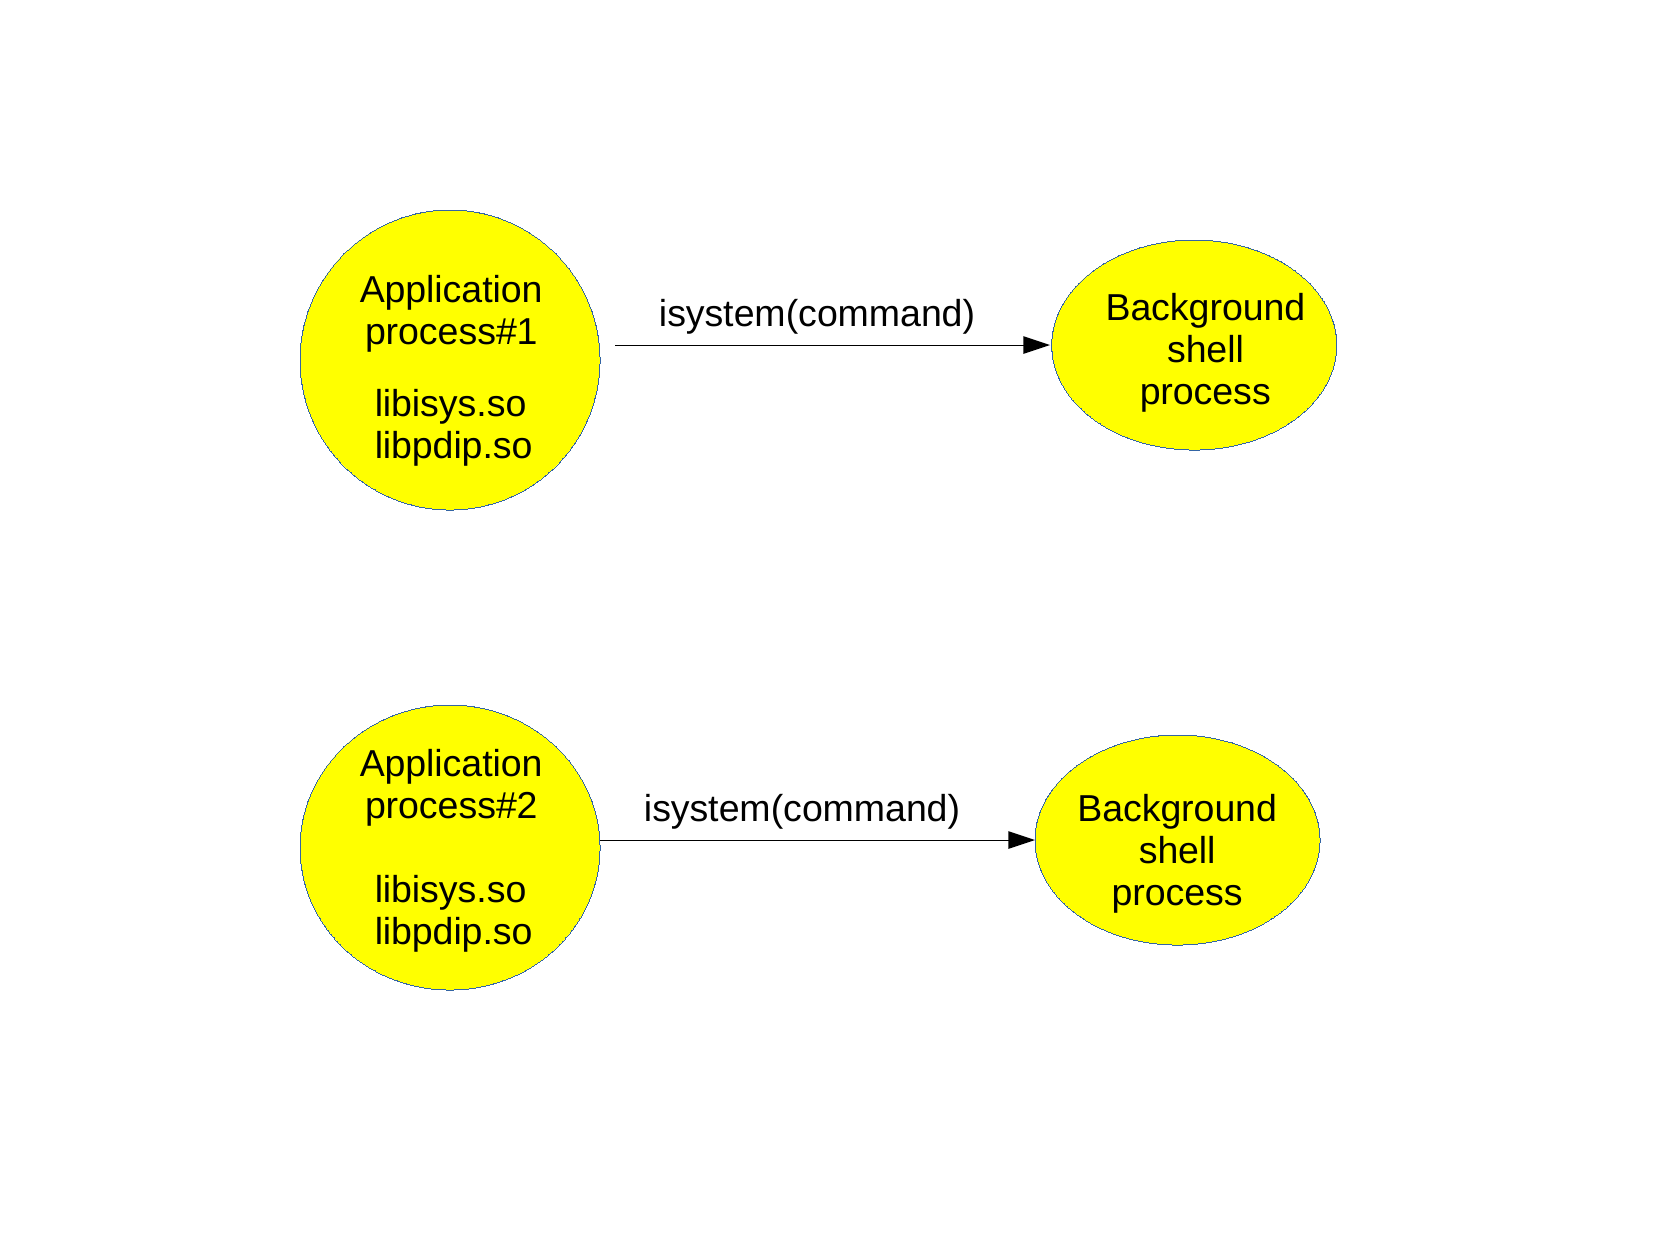

Application
process#1
Background
shell
process
isystem(command)
libisys.so
libpdip.so
Application
process#2
isystem(command)
Background
shell
process
libisys.so
libpdip.so